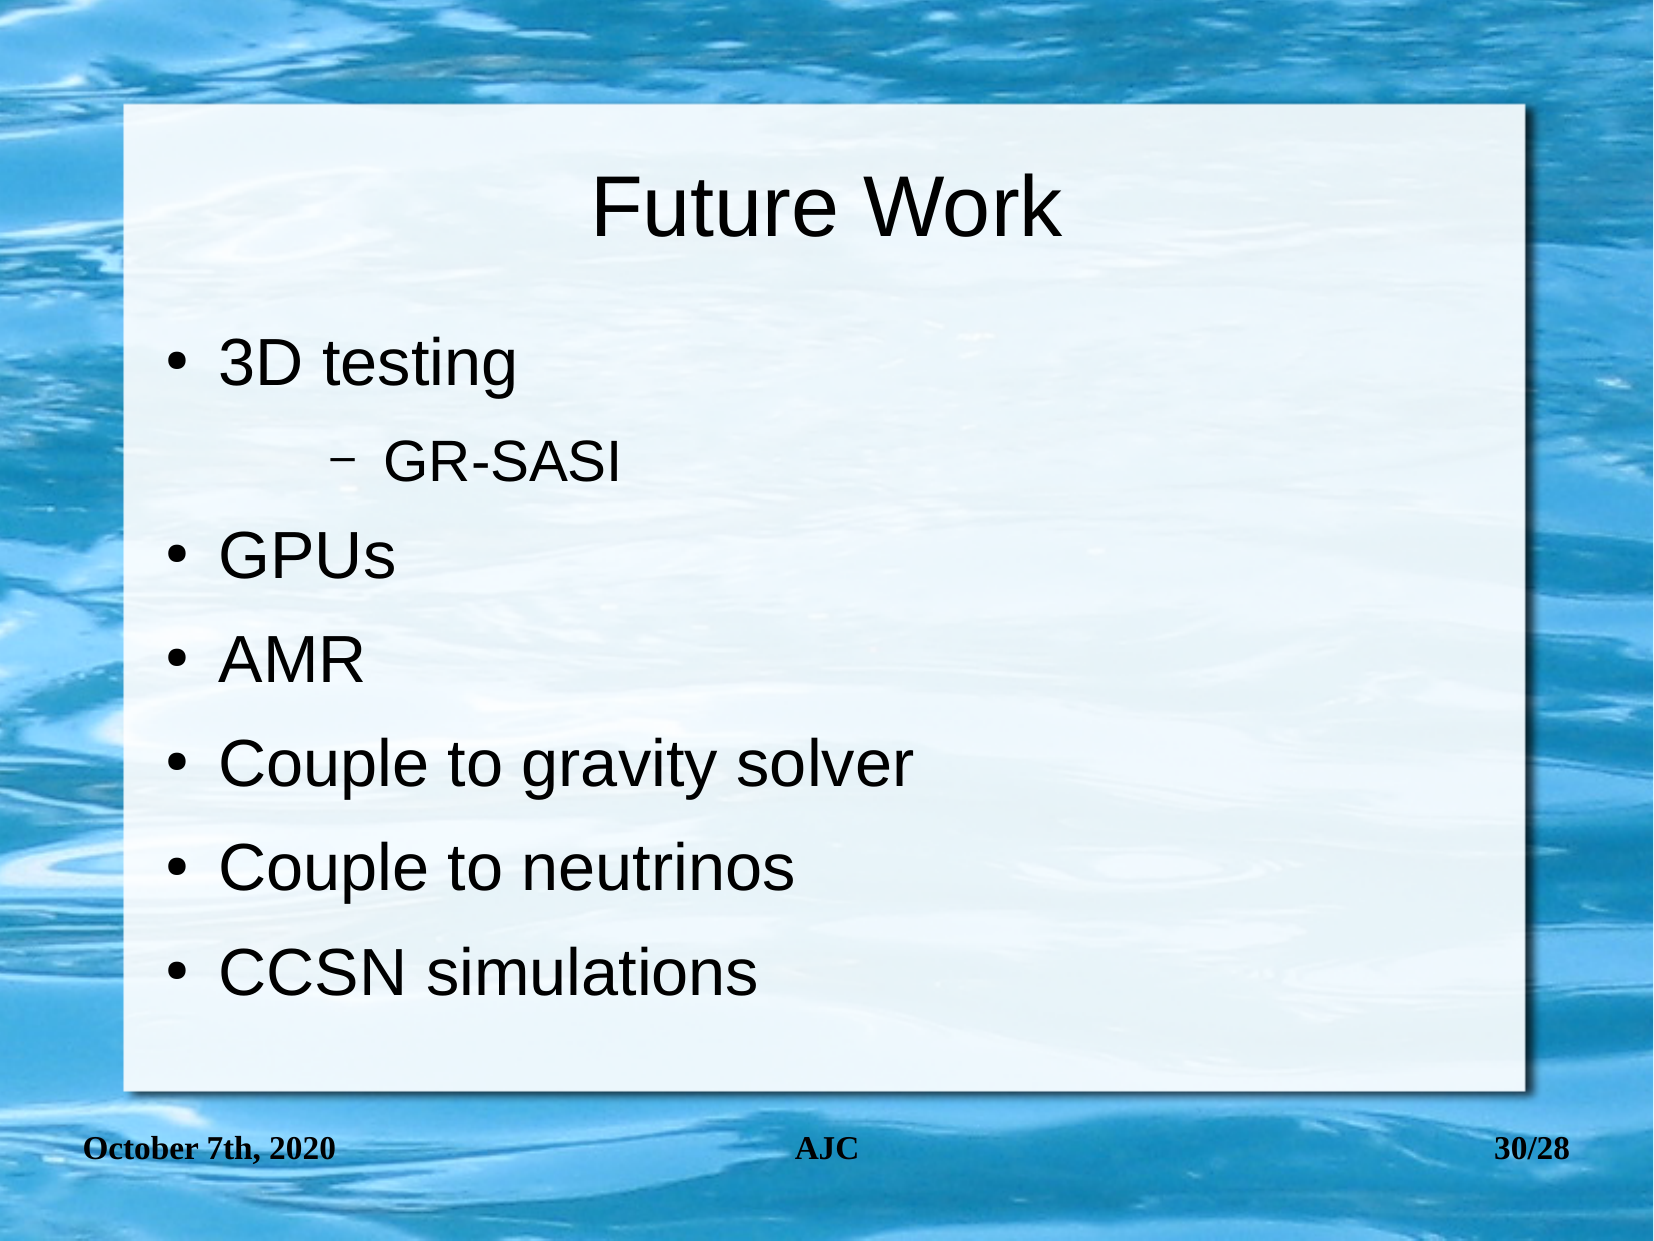

# Future Work
3D testing
GR-SASI
GPUs
AMR
Couple to gravity solver
Couple to neutrinos
CCSN simulations
October 7th, 2020
AJC
30